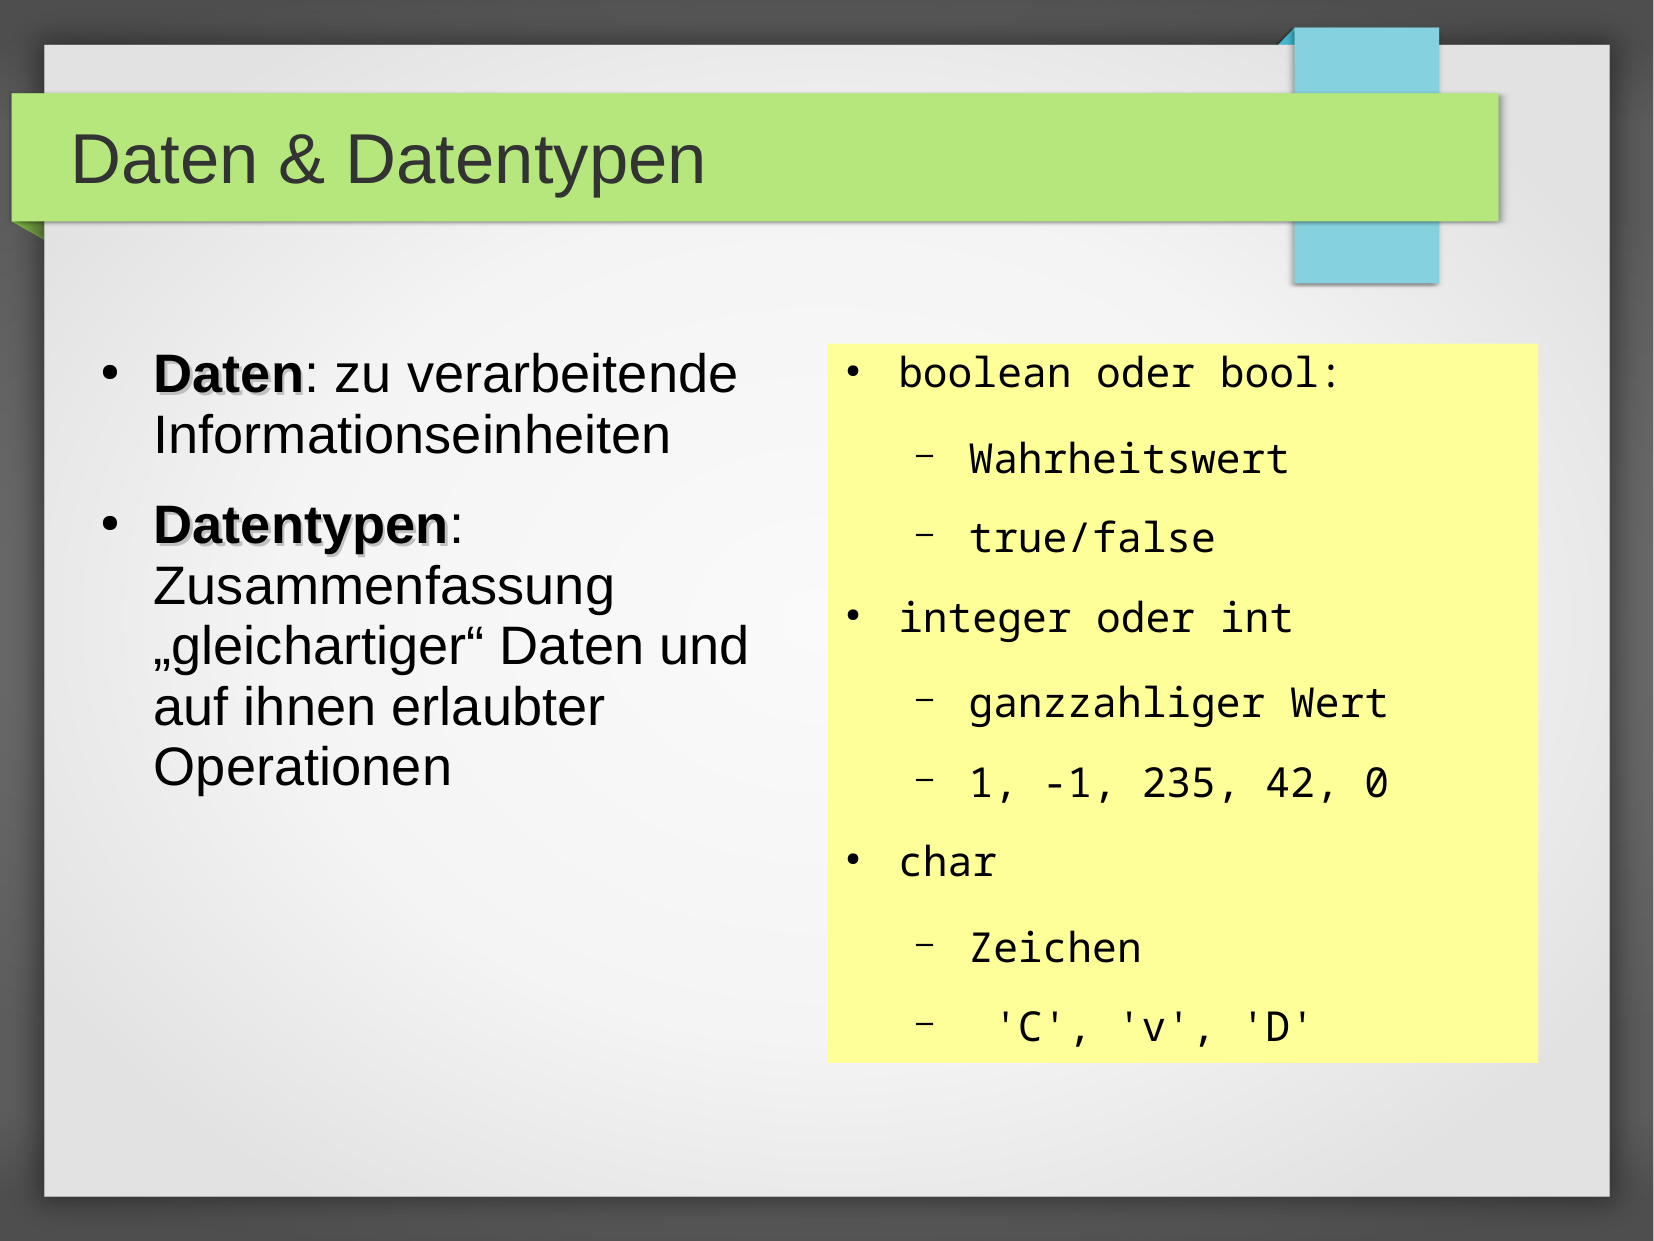

# Daten & Datentypen
Daten: zu verarbeitende Informationseinheiten
Datentypen: Zusammenfassung „gleichartiger“ Daten und auf ihnen erlaubter Operationen
boolean oder bool:
Wahrheitswert
true/false
integer oder int
ganzzahliger Wert
1, -1, 235, 42, 0
char
Zeichen
 'C', 'v', 'D'